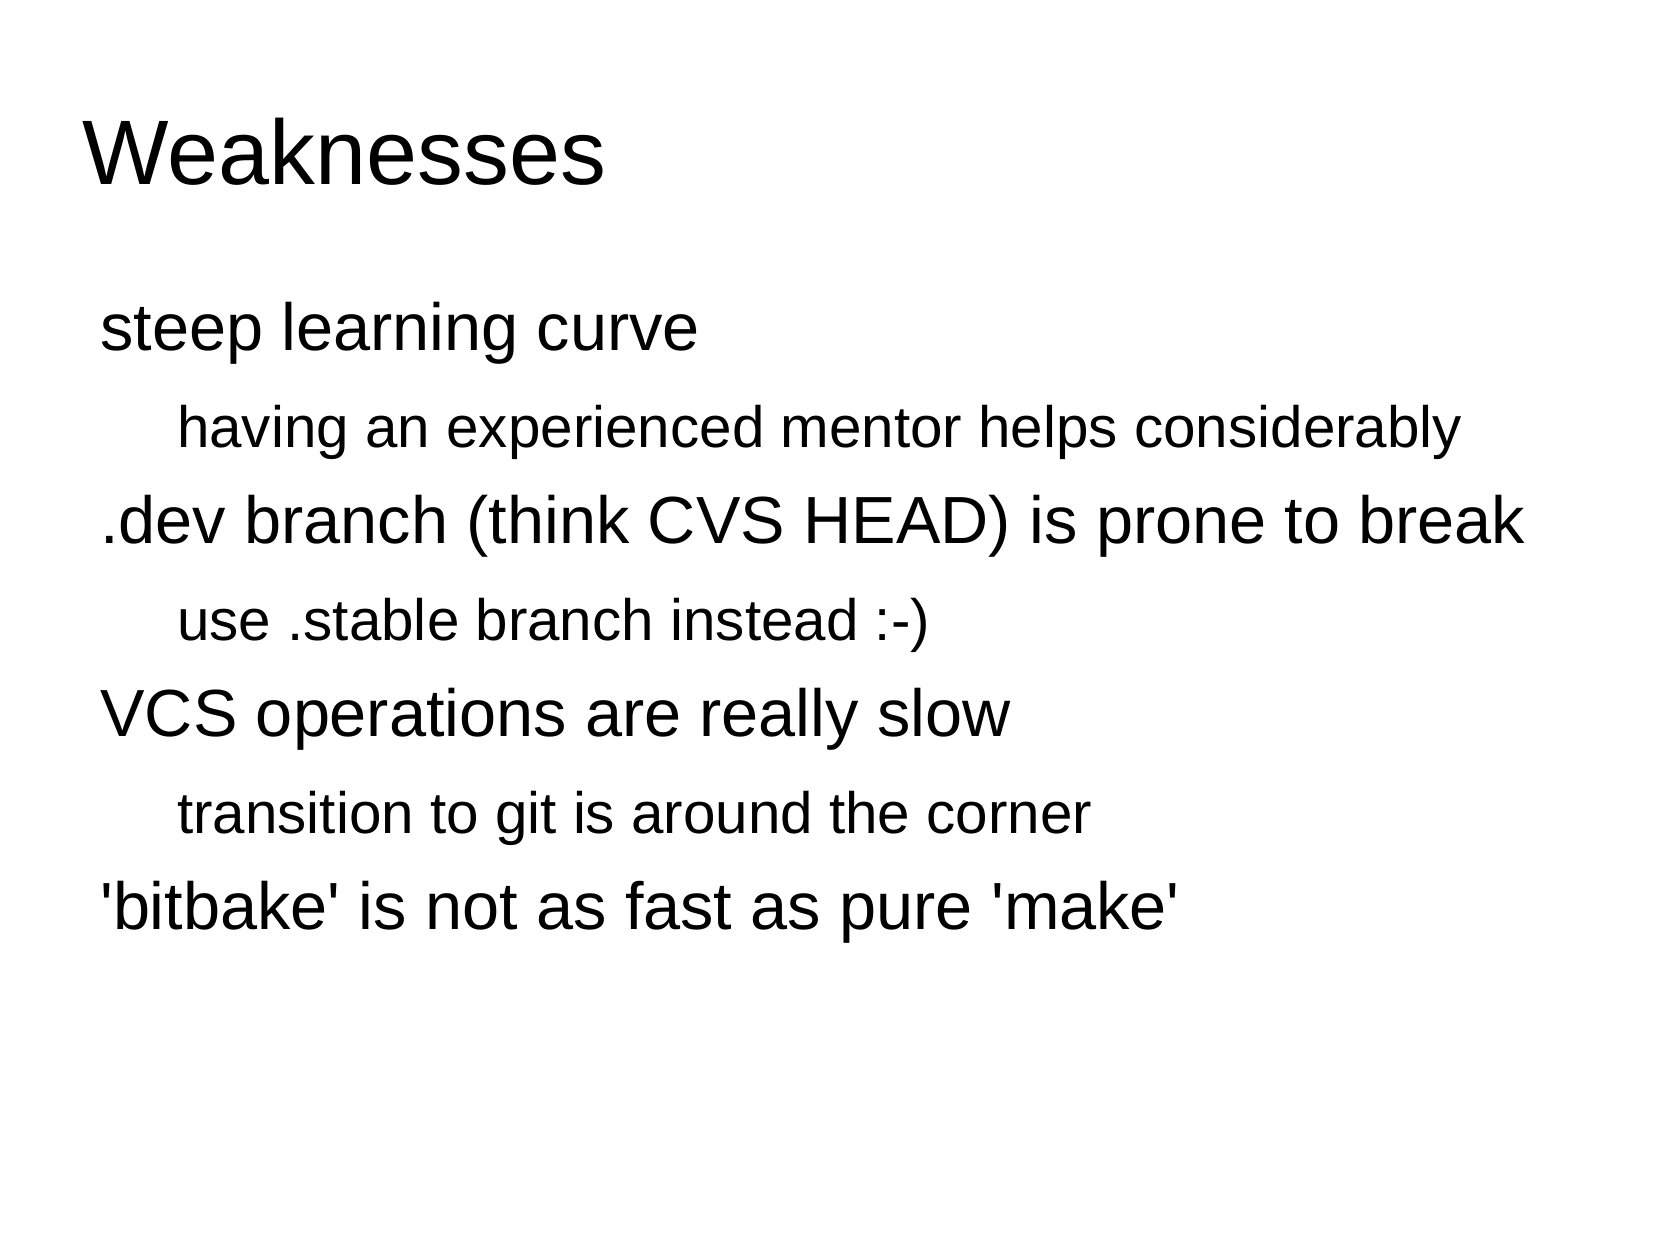

# Weaknesses
steep learning curve
having an experienced mentor helps considerably
.dev branch (think CVS HEAD) is prone to break
use .stable branch instead :-)
VCS operations are really slow
transition to git is around the corner
'bitbake' is not as fast as pure 'make'